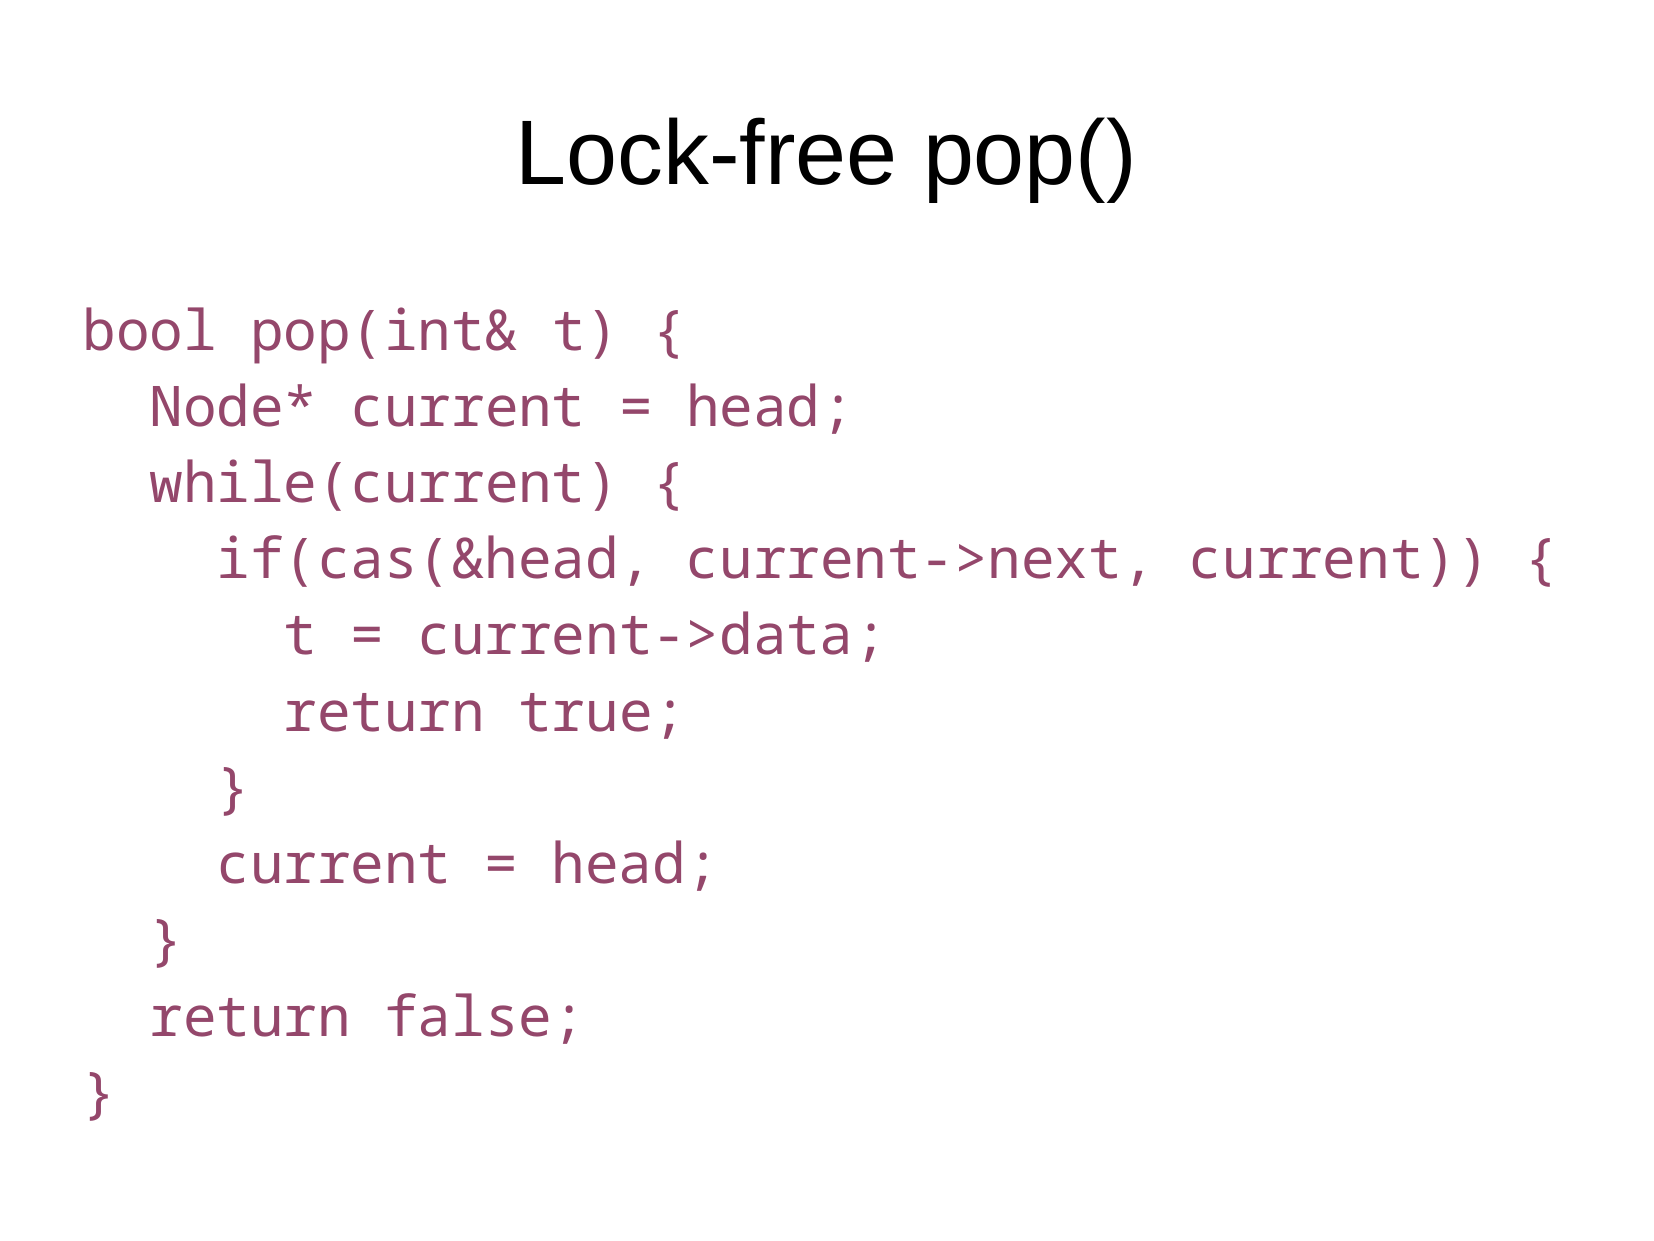

# Lock-free pop()
bool pop(int& t) {
 Node* current = head;
 while(current) {
 if(cas(&head, current->next, current)) {
 t = current->data;
 return true;
 }
 current = head;
 }
 return false;
}